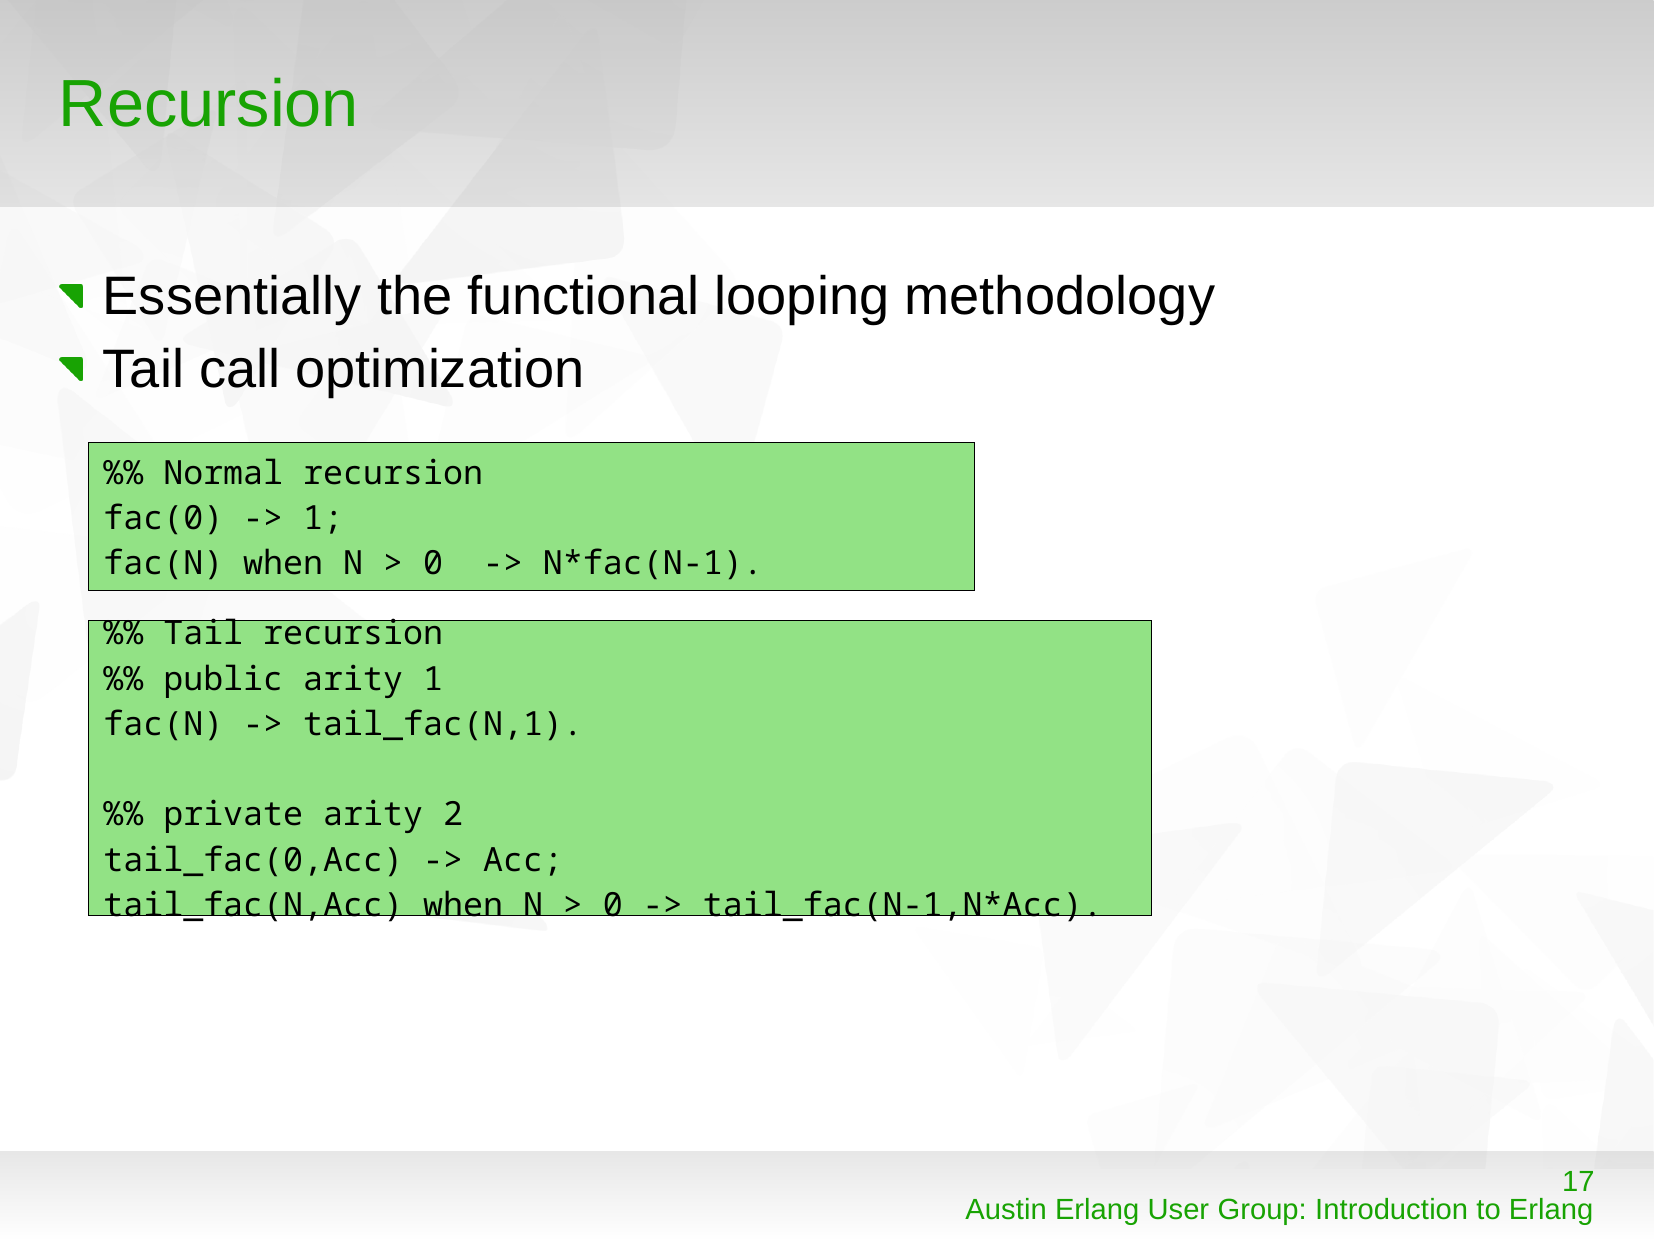

# Recursion
Essentially the functional looping methodology
Tail call optimization
%% Normal recursion
fac(0) -> 1;
fac(N) when N > 0 -> N*fac(N-1).
%% Tail recursion
%% public arity 1
fac(N) -> tail_fac(N,1).
%% private arity 2
tail_fac(0,Acc) -> Acc;
tail_fac(N,Acc) when N > 0 -> tail_fac(N-1,N*Acc).
17
Austin Erlang User Group: Introduction to Erlang